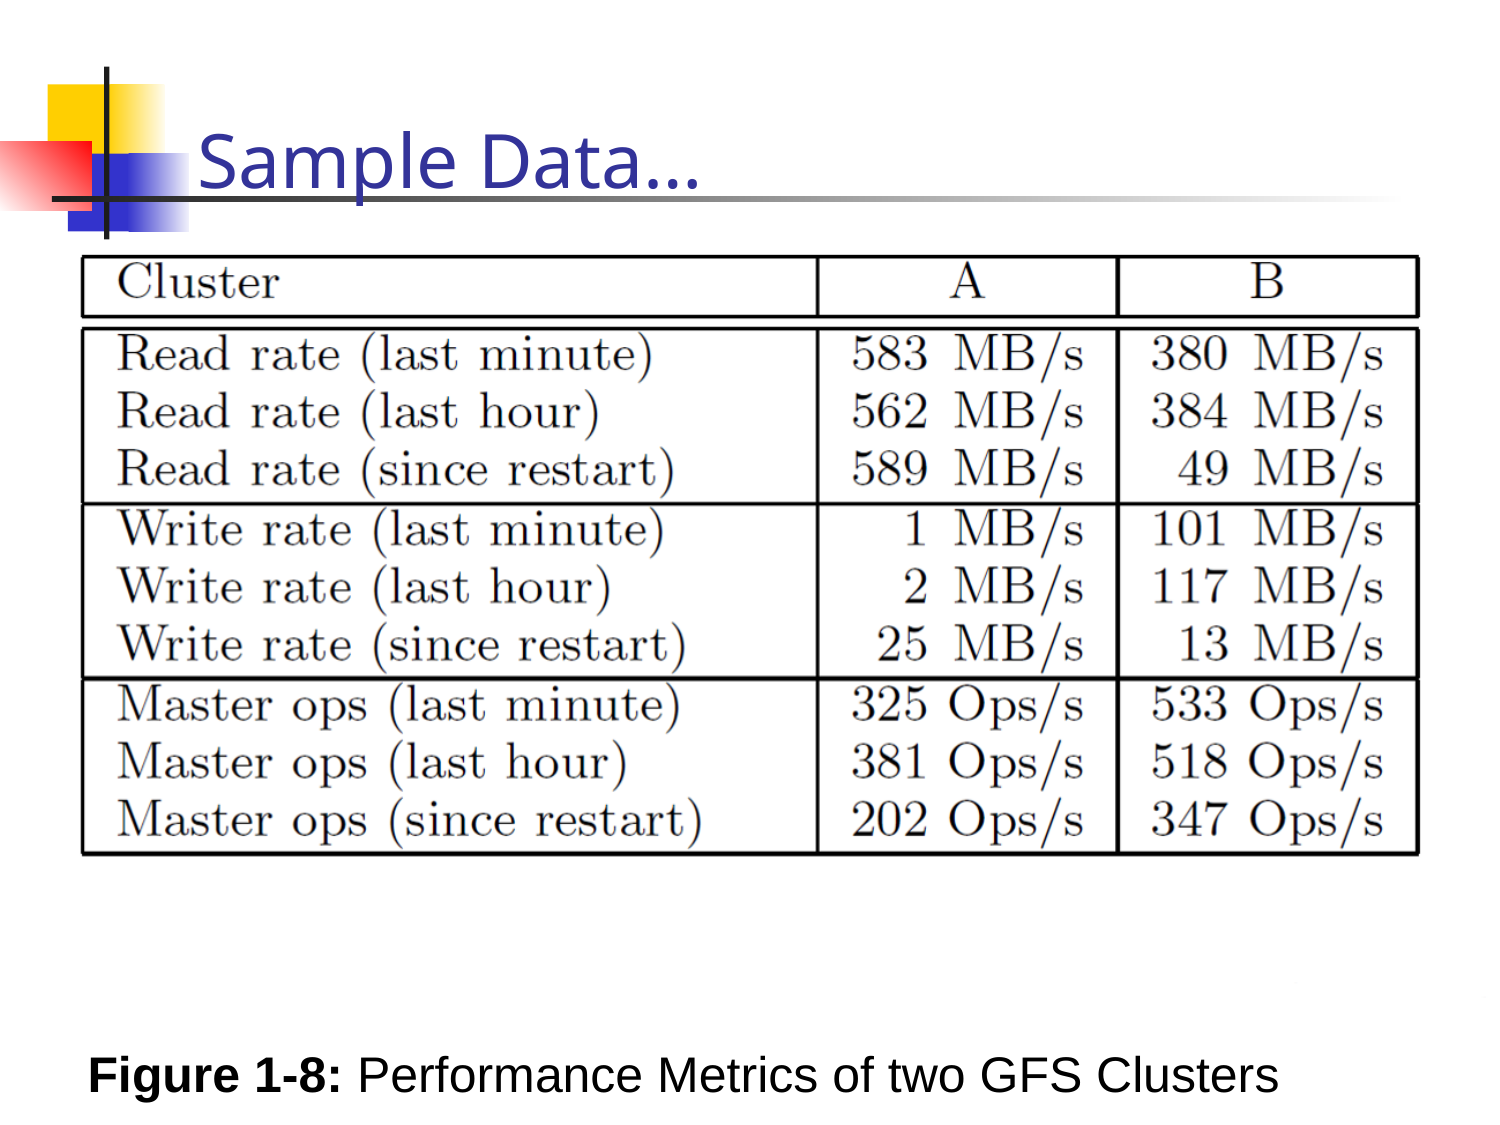

Sample Data…
Figure 1-8: Performance Metrics of two GFS Clusters